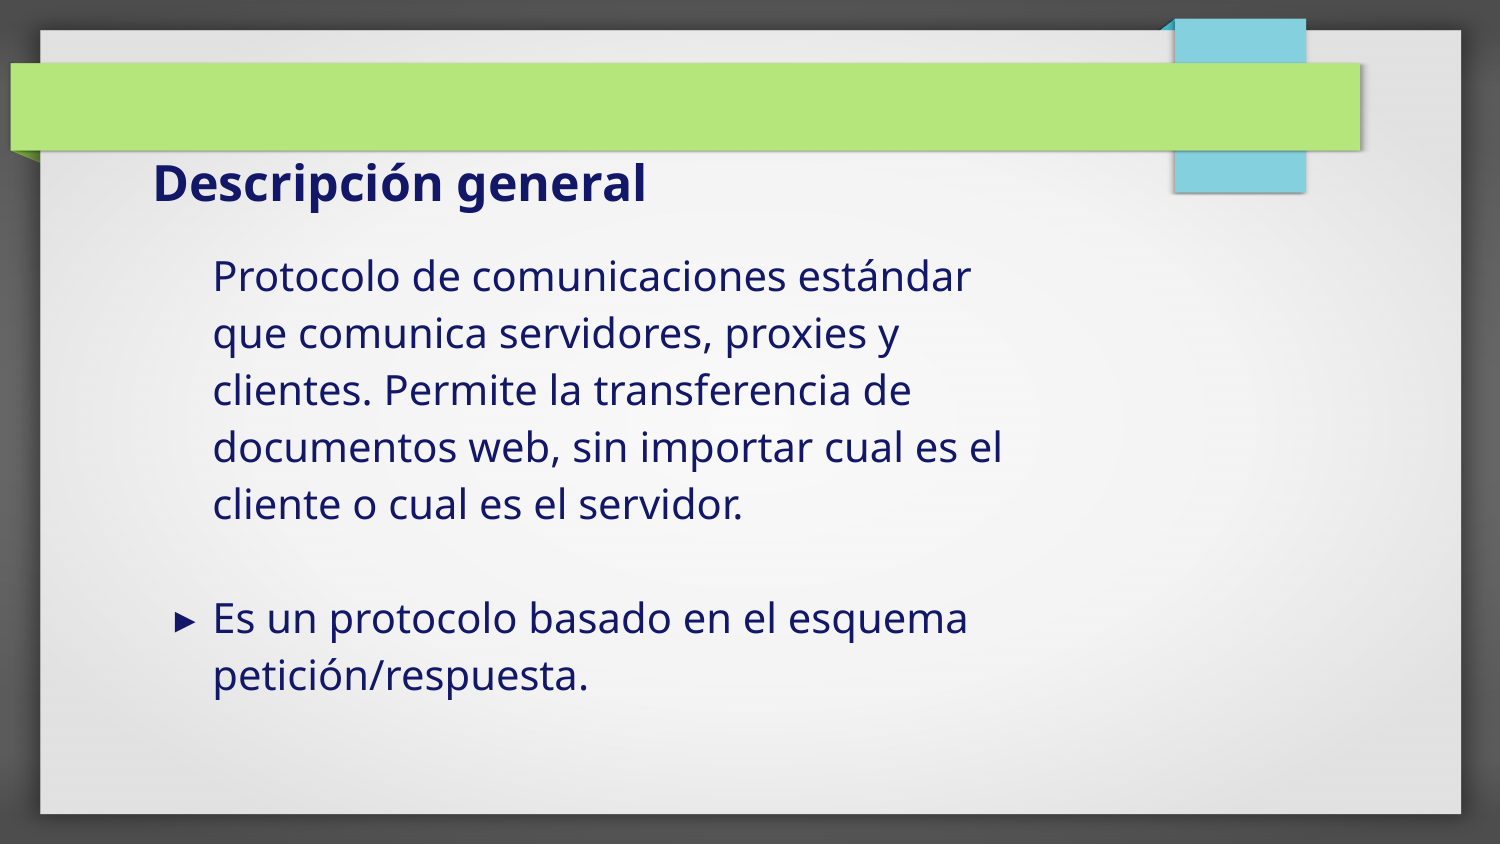

# Descripción general
Protocolo de comunicaciones estándar que comunica servidores, proxies y clientes. Permite la transferencia de documentos web, sin importar cual es el cliente o cual es el servidor.
Es un protocolo basado en el esquema petición/respuesta.